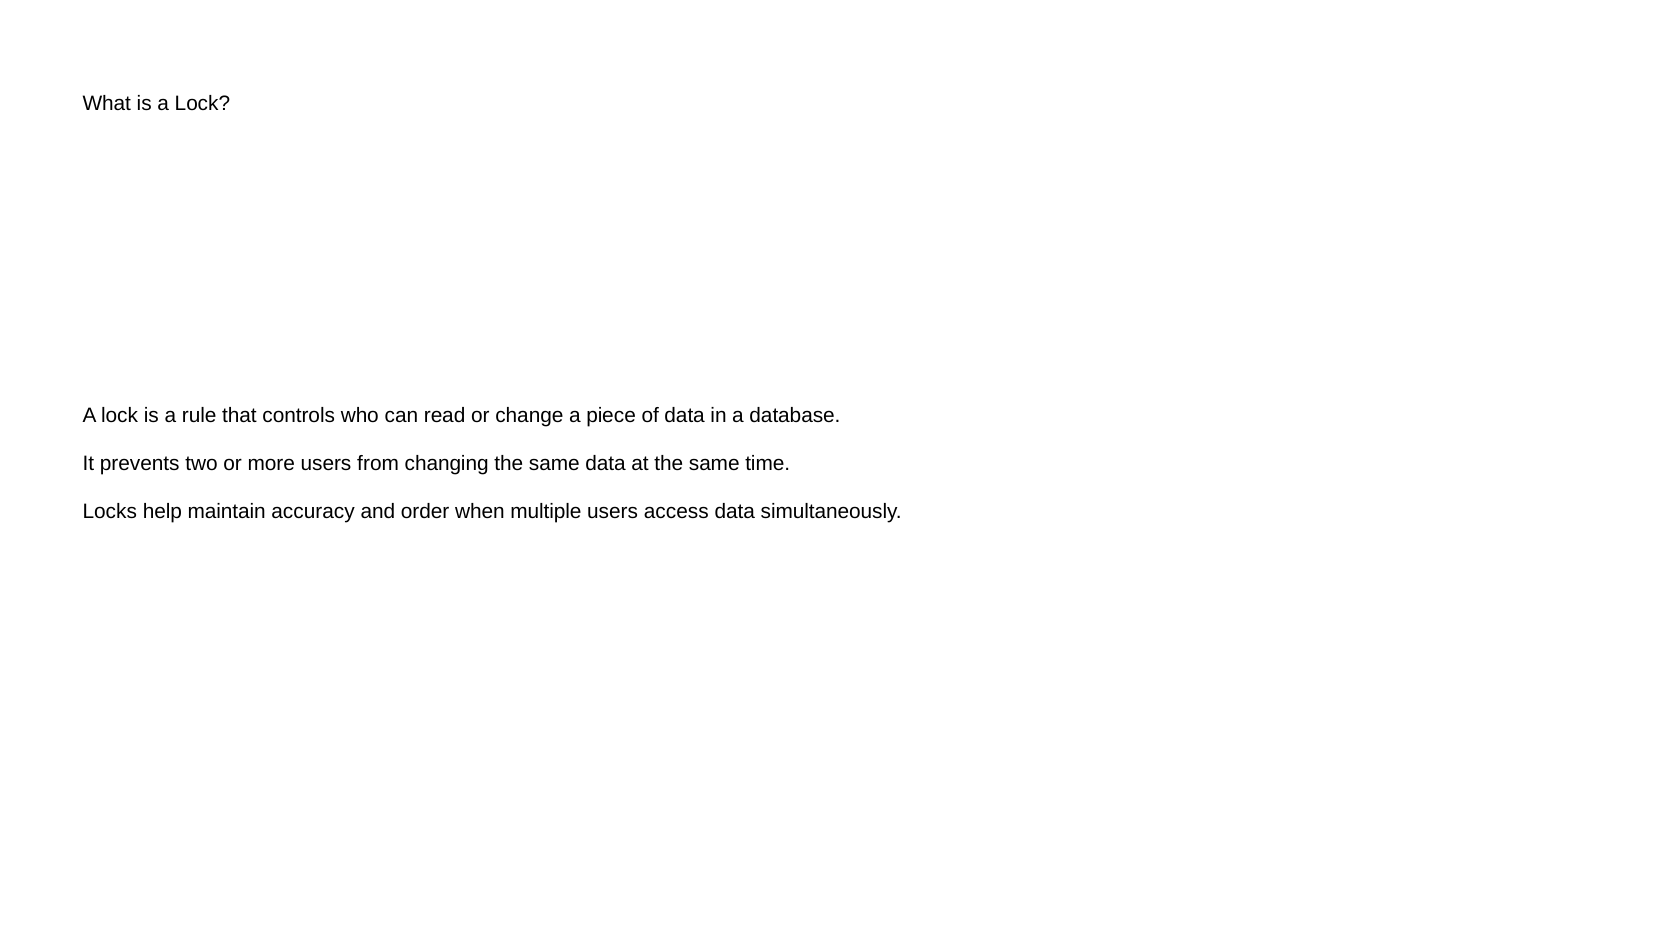

# What is a Lock?
A lock is a rule that controls who can read or change a piece of data in a database.
It prevents two or more users from changing the same data at the same time.
Locks help maintain accuracy and order when multiple users access data simultaneously.